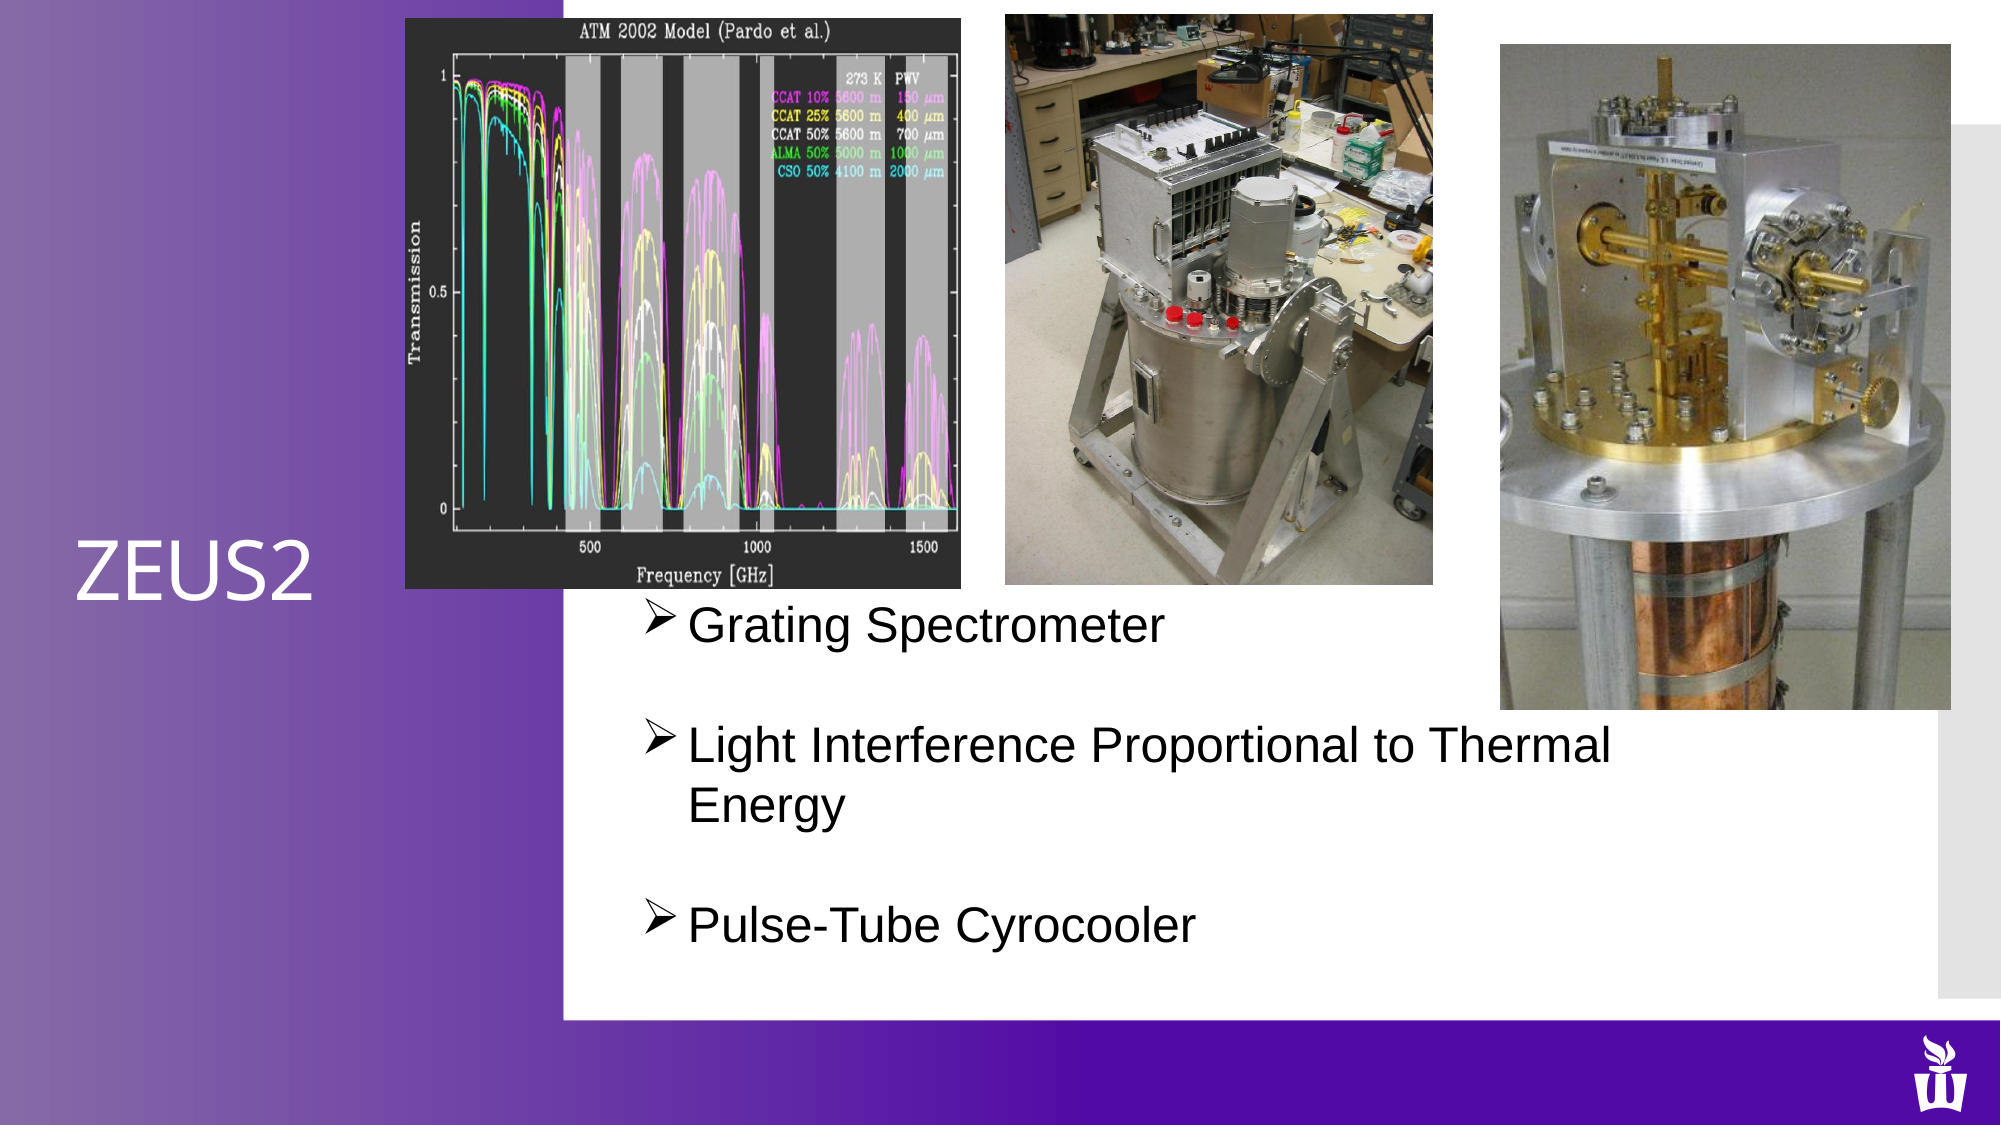

ZEUS2
Grating Spectrometer
Light Interference Proportional to Thermal Energy
Pulse-Tube Cyrocooler